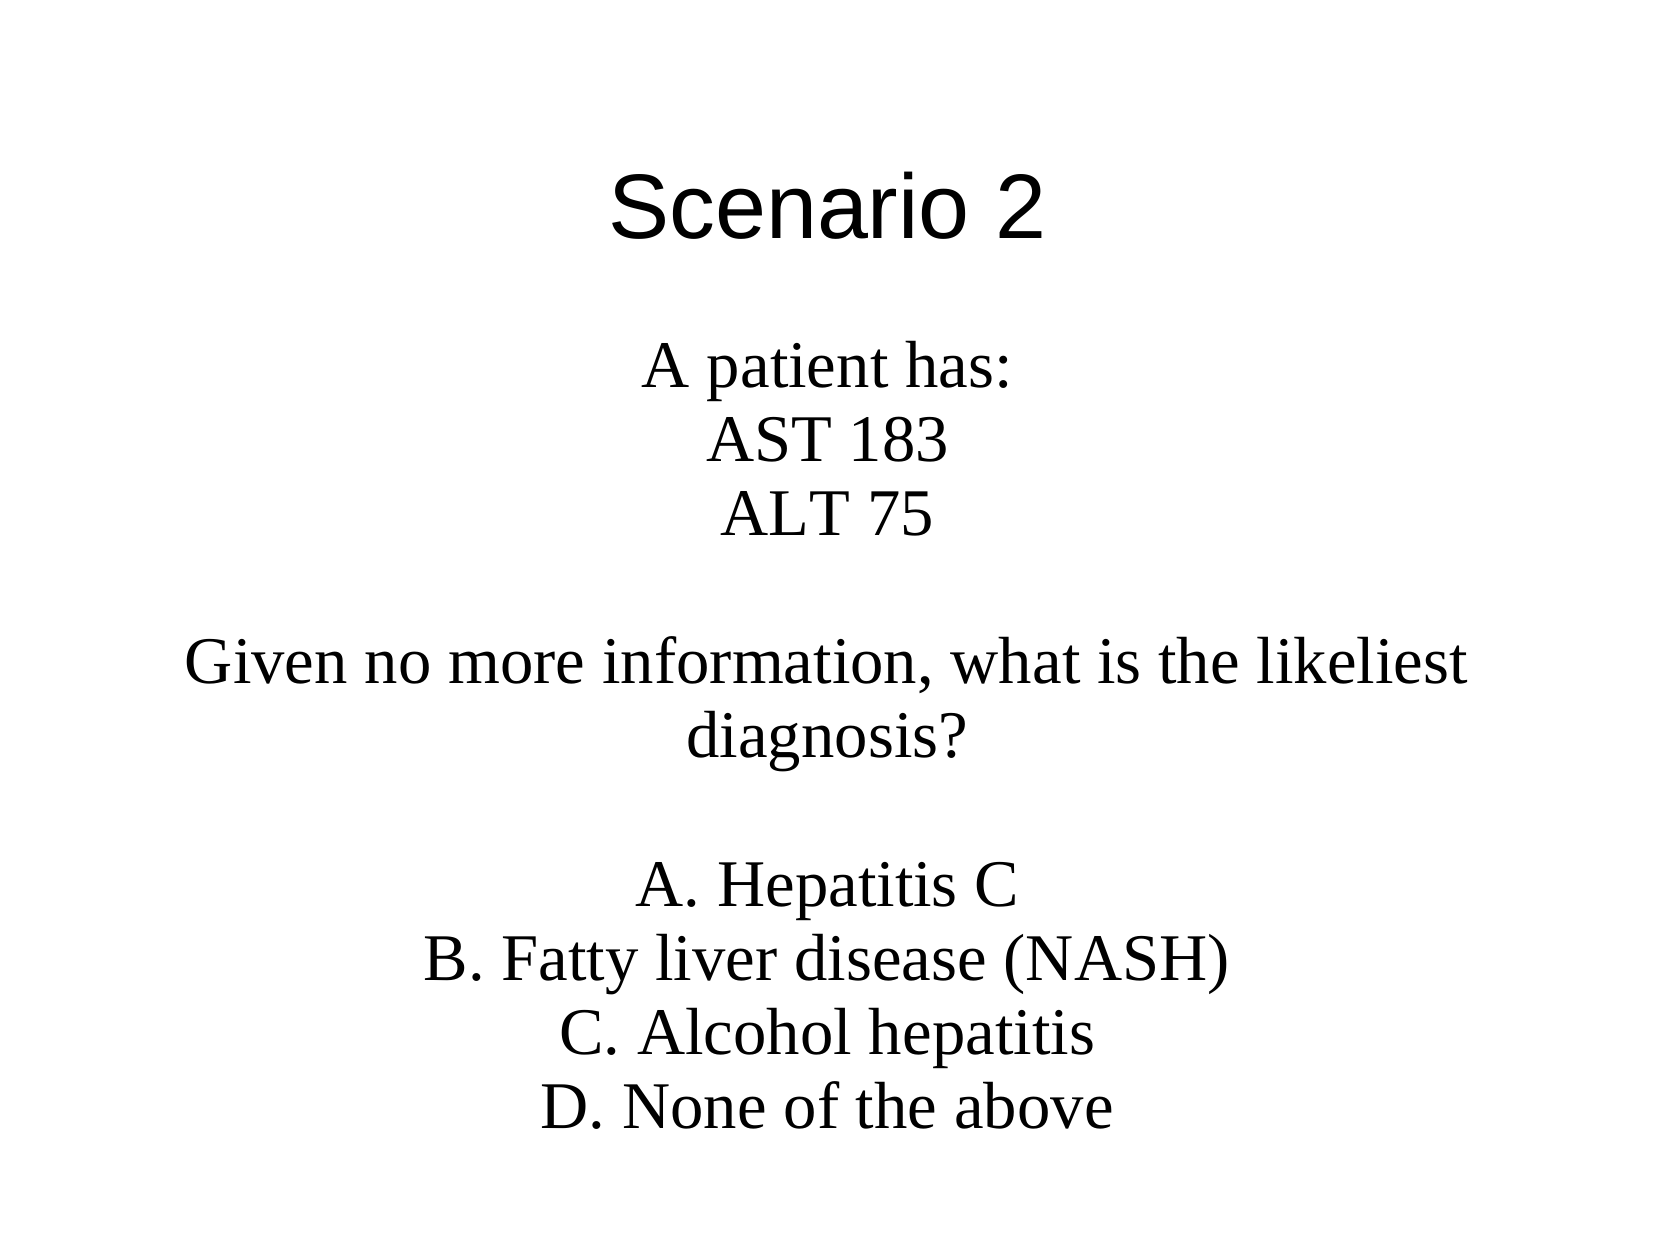

# Scenario 2
A patient has:
AST 183
ALT 75
Given no more information, what is the likeliest diagnosis?
A. Hepatitis C
B. Fatty liver disease (NASH)
C. Alcohol hepatitis
D. None of the above